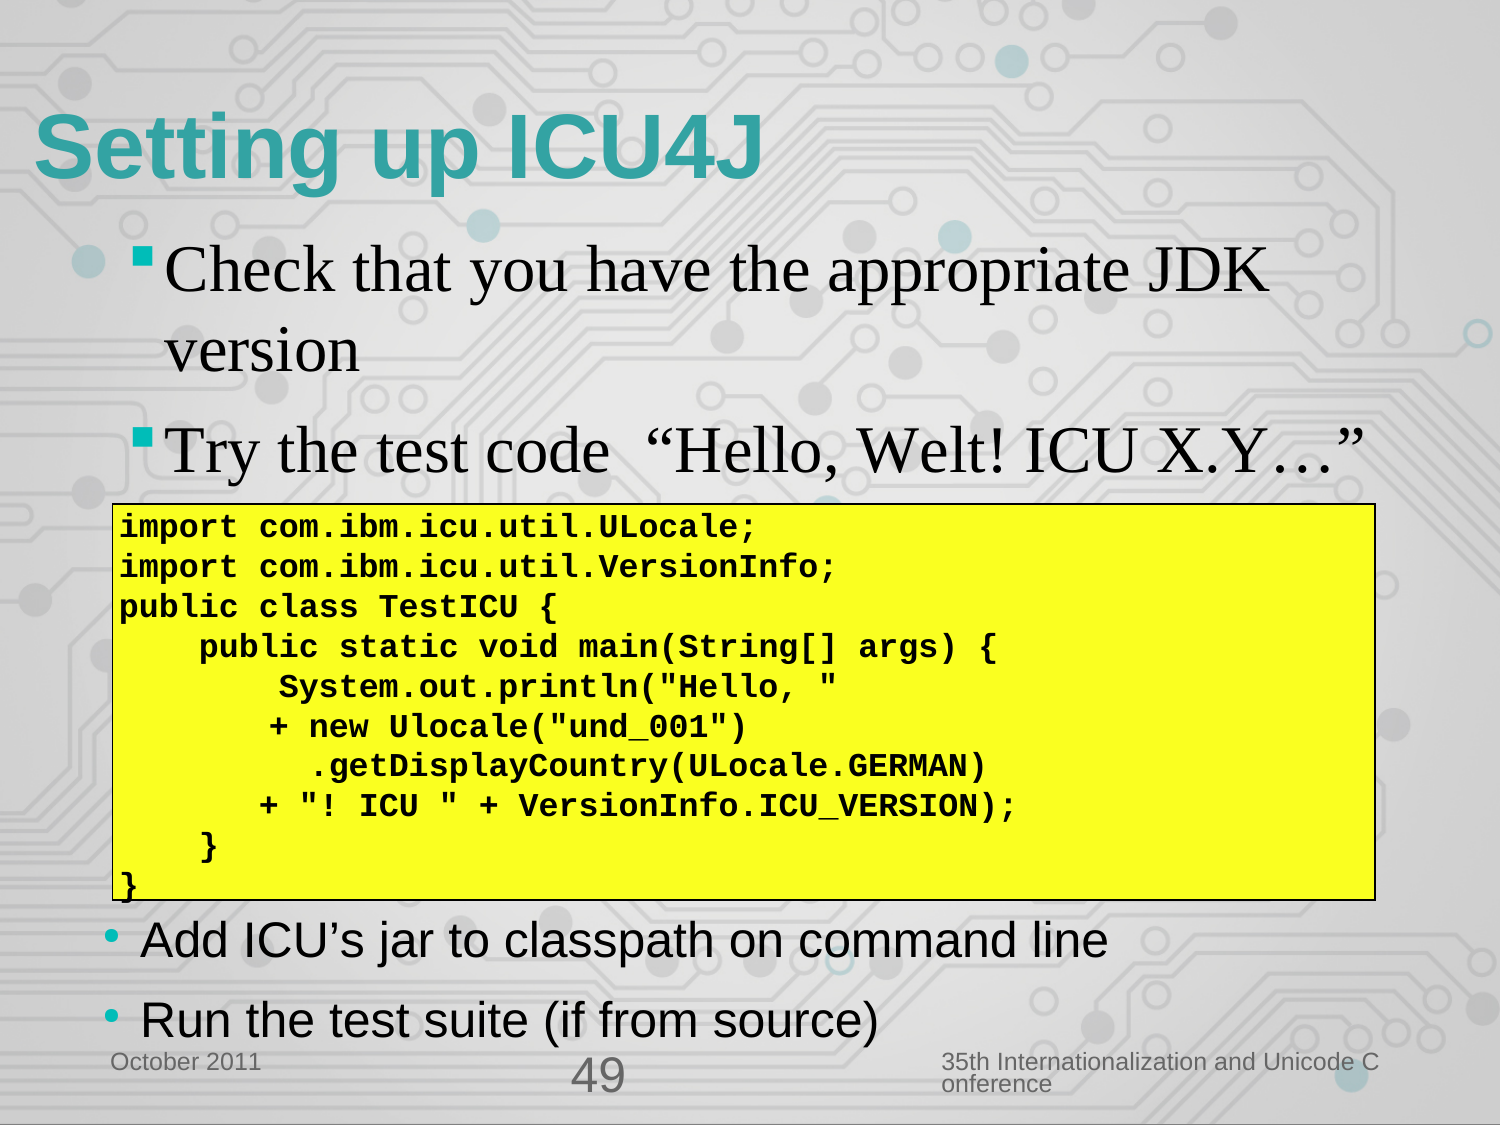

# Setting up ICU4J
Check that you have the appropriate JDK version
Try the test code “Hello, Welt! ICU X.Y…”
import com.ibm.icu.util.ULocale;
import com.ibm.icu.util.VersionInfo;
public class TestICU {
 public static void main(String[] args) {
 System.out.println("Hello, "
	+ new Ulocale("und_001")
	 .getDisplayCountry(ULocale.GERMAN)
 + "! ICU " + VersionInfo.ICU_VERSION);
 }
}
Add ICU’s jar to classpath on command line
Run the test suite (if from source)
October 2011
49
35th Internationalization and Unicode Conference